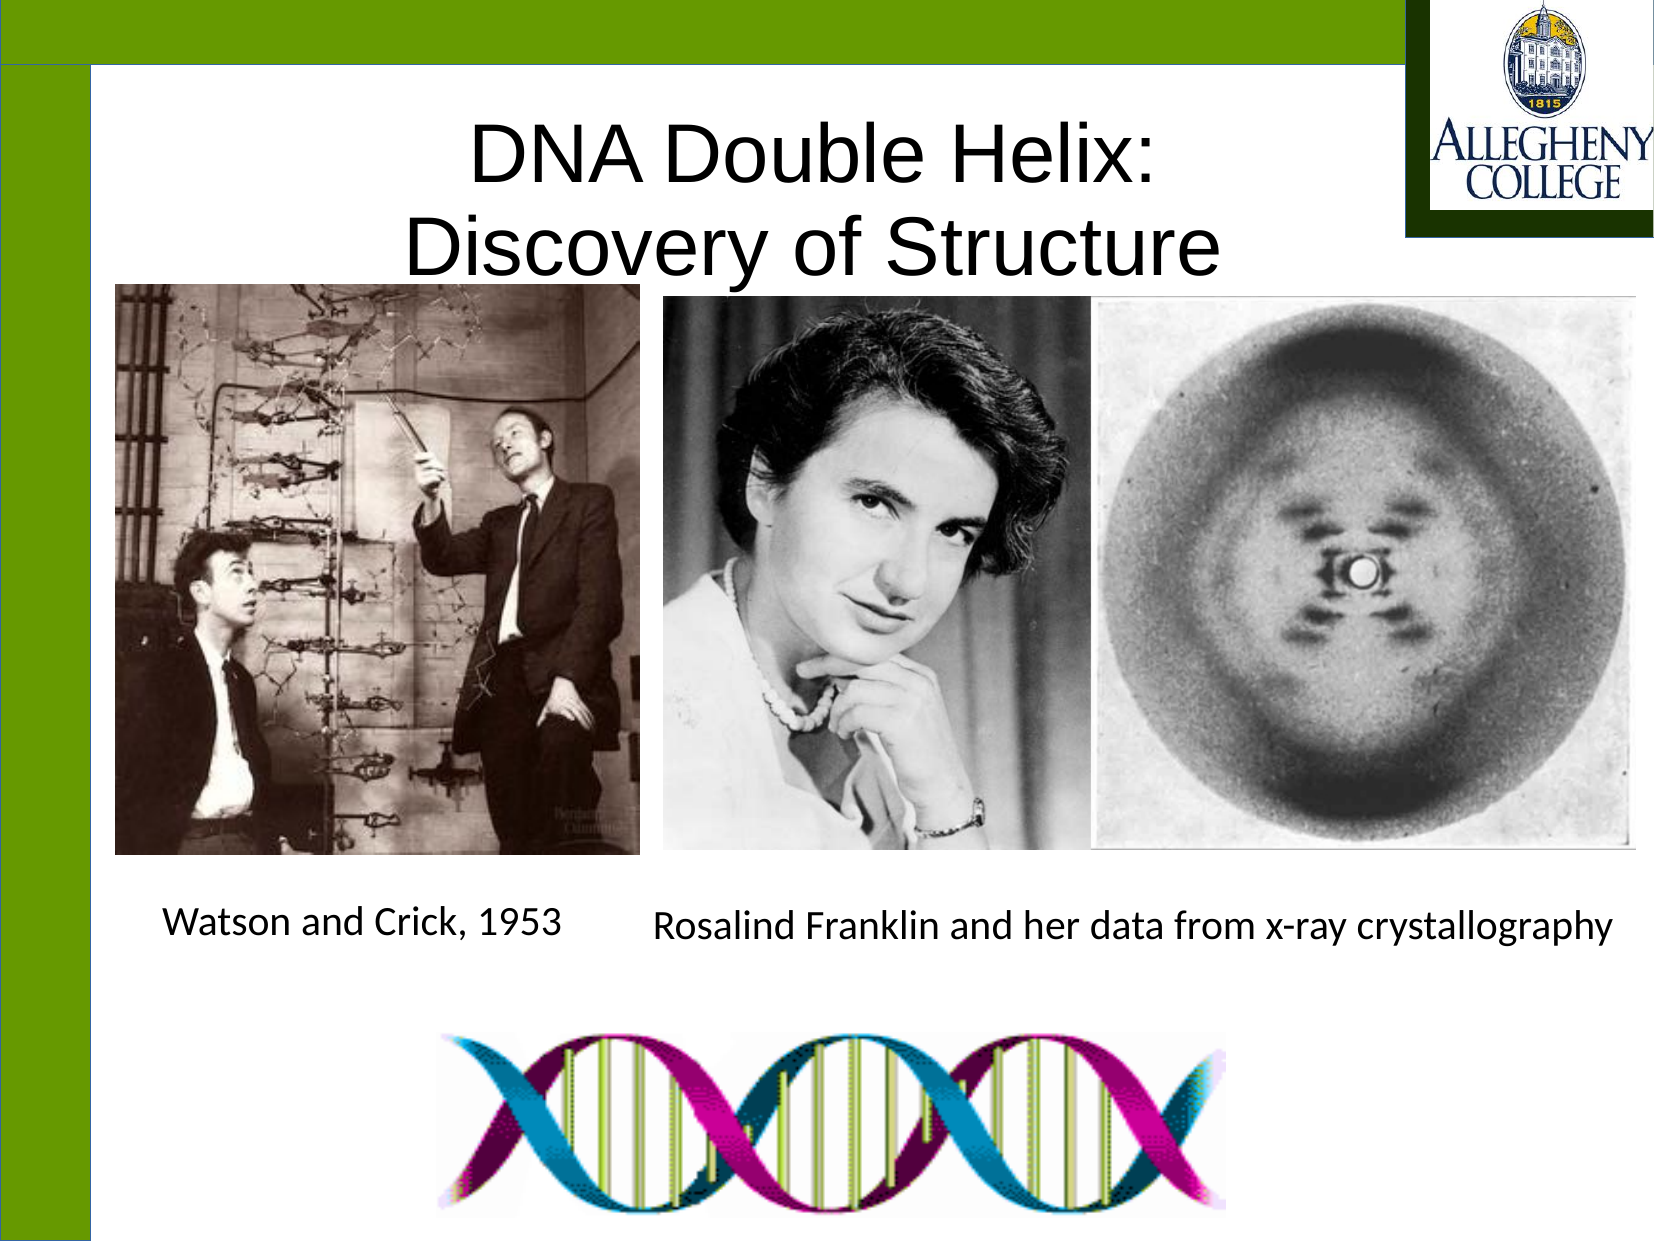

# DNA Double Helix: Discovery of Structure
Watson and Crick, 1953
Rosalind Franklin and her data from x-ray crystallography